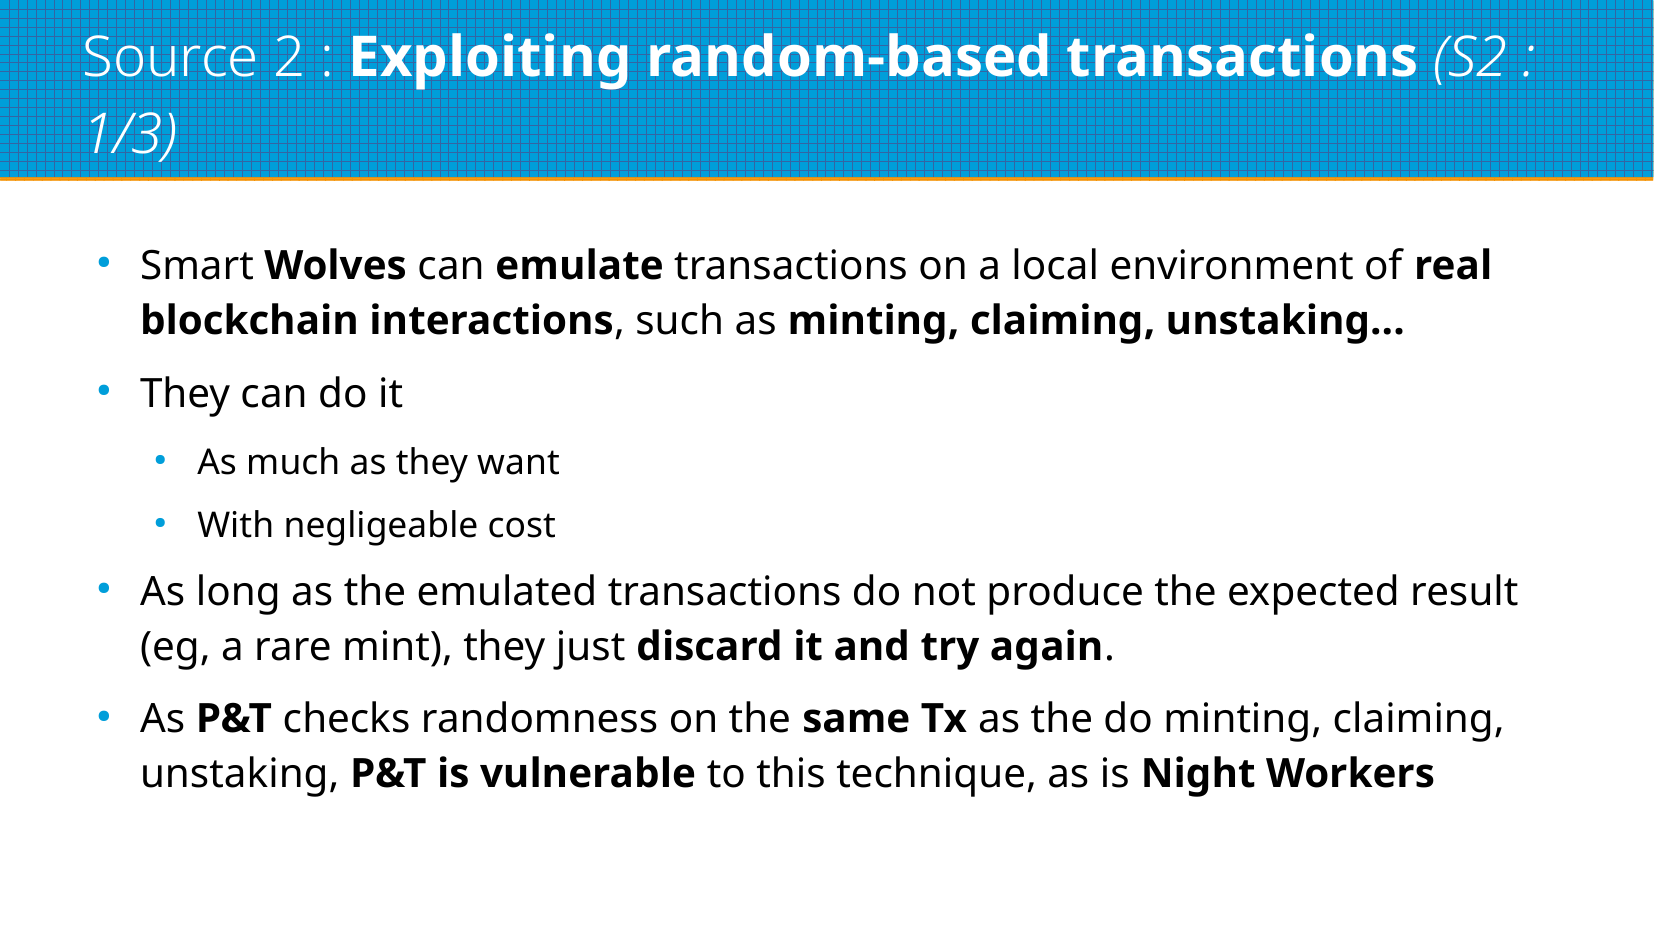

# Source 2 : Exploiting random-based transactions (S2 : 1/3)
Smart Wolves can emulate transactions on a local environment of real blockchain interactions, such as minting, claiming, unstaking...
They can do it
As much as they want
With negligeable cost
As long as the emulated transactions do not produce the expected result (eg, a rare mint), they just discard it and try again.
As P&T checks randomness on the same Tx as the do minting, claiming, unstaking, P&T is vulnerable to this technique, as is Night Workers